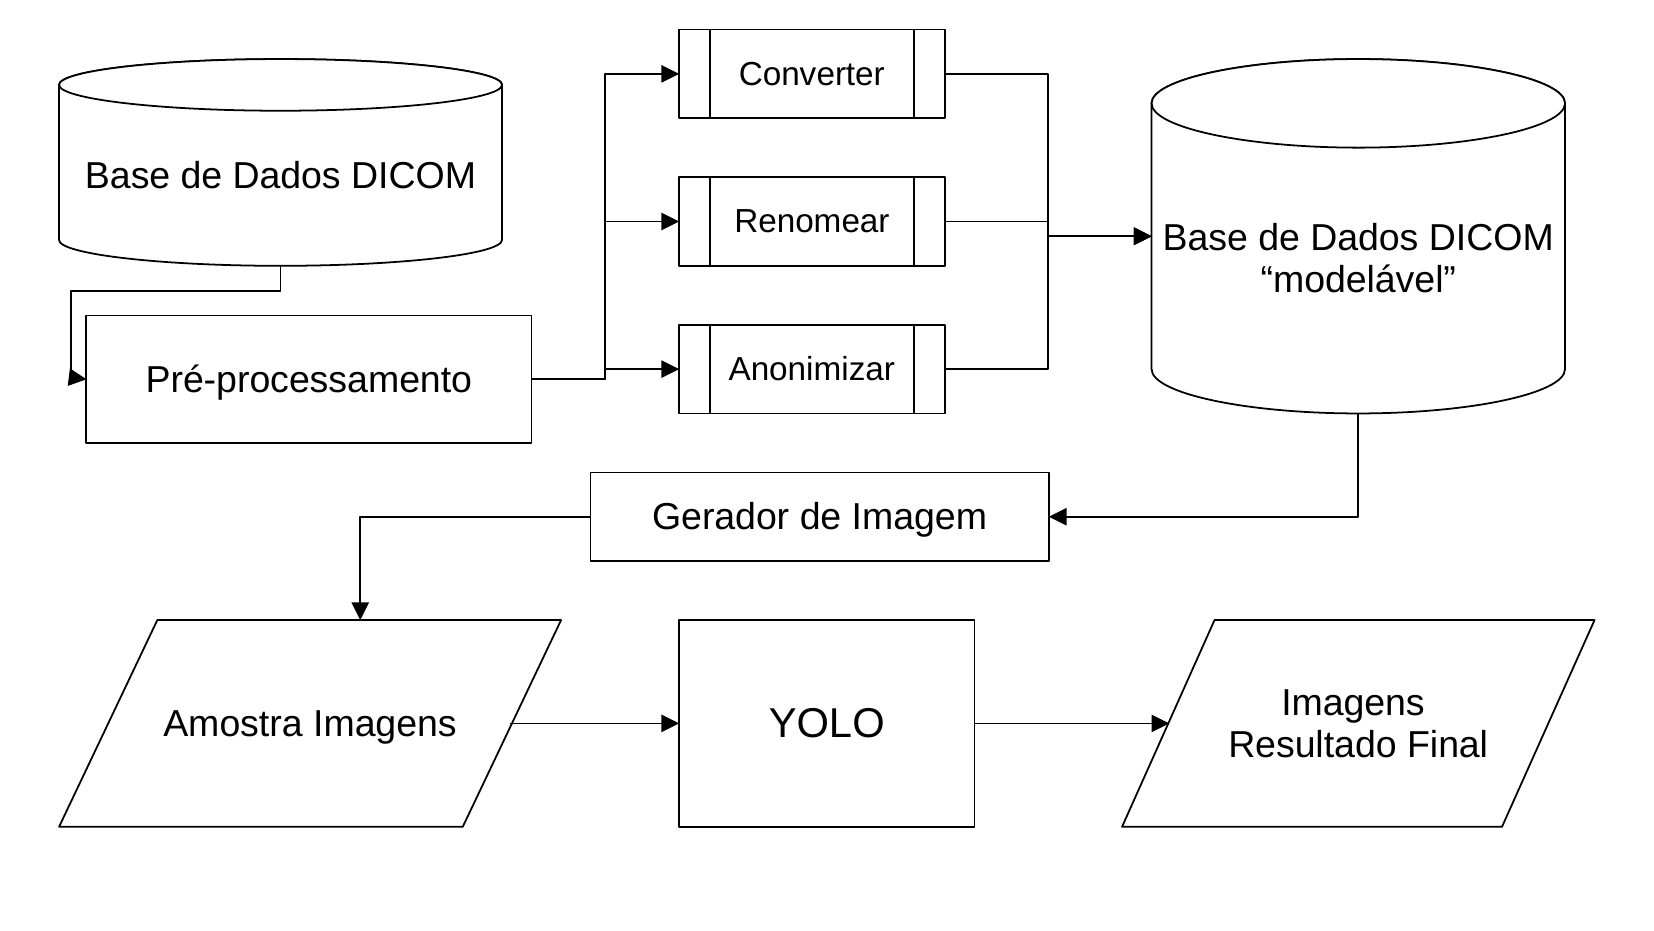

Converter
Base de Dados DICOM
Base de Dados DICOM
“modelável”
Renomear
Pré-processamento
Anonimizar
Gerador de Imagem
Amostra Imagens
YOLO
Imagens
Resultado Final